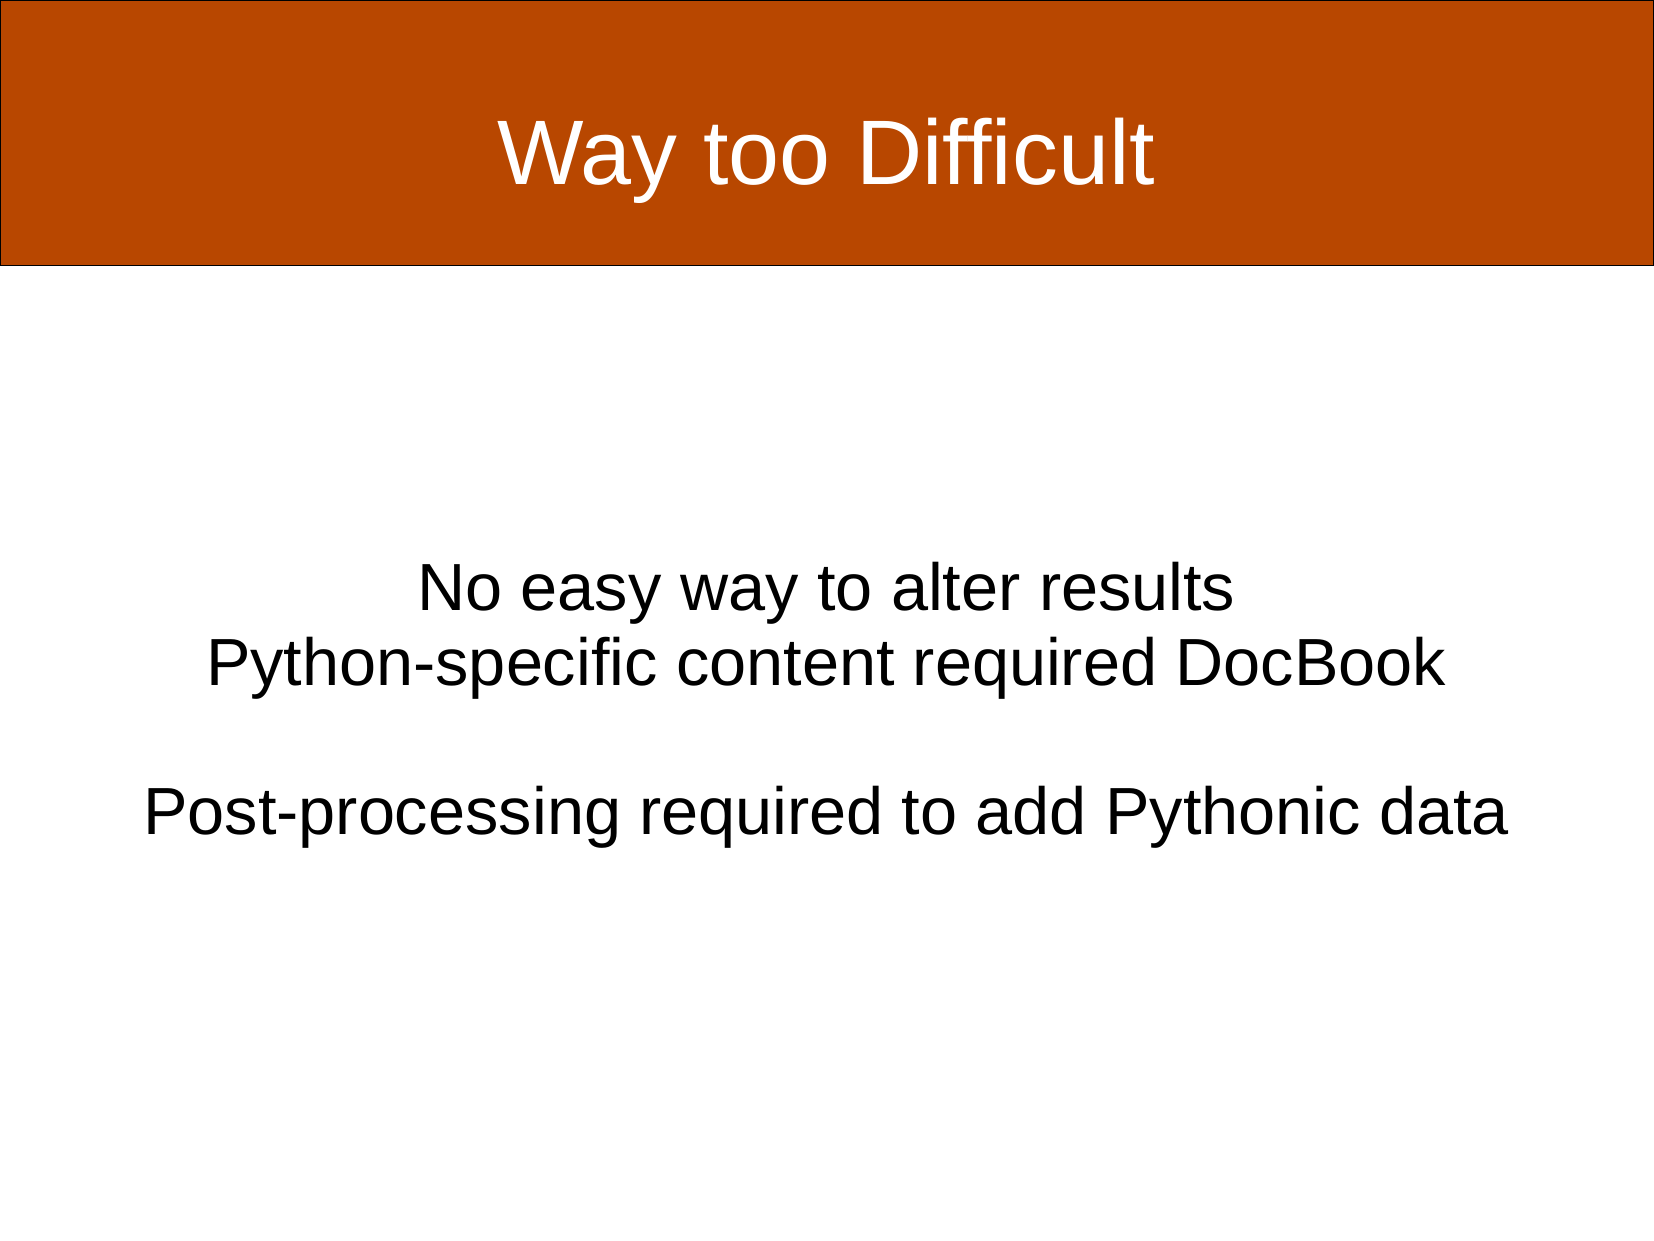

# Way too Difficult
No easy way to alter results
Python-specific content required DocBook
Post-processing required to add Pythonic data